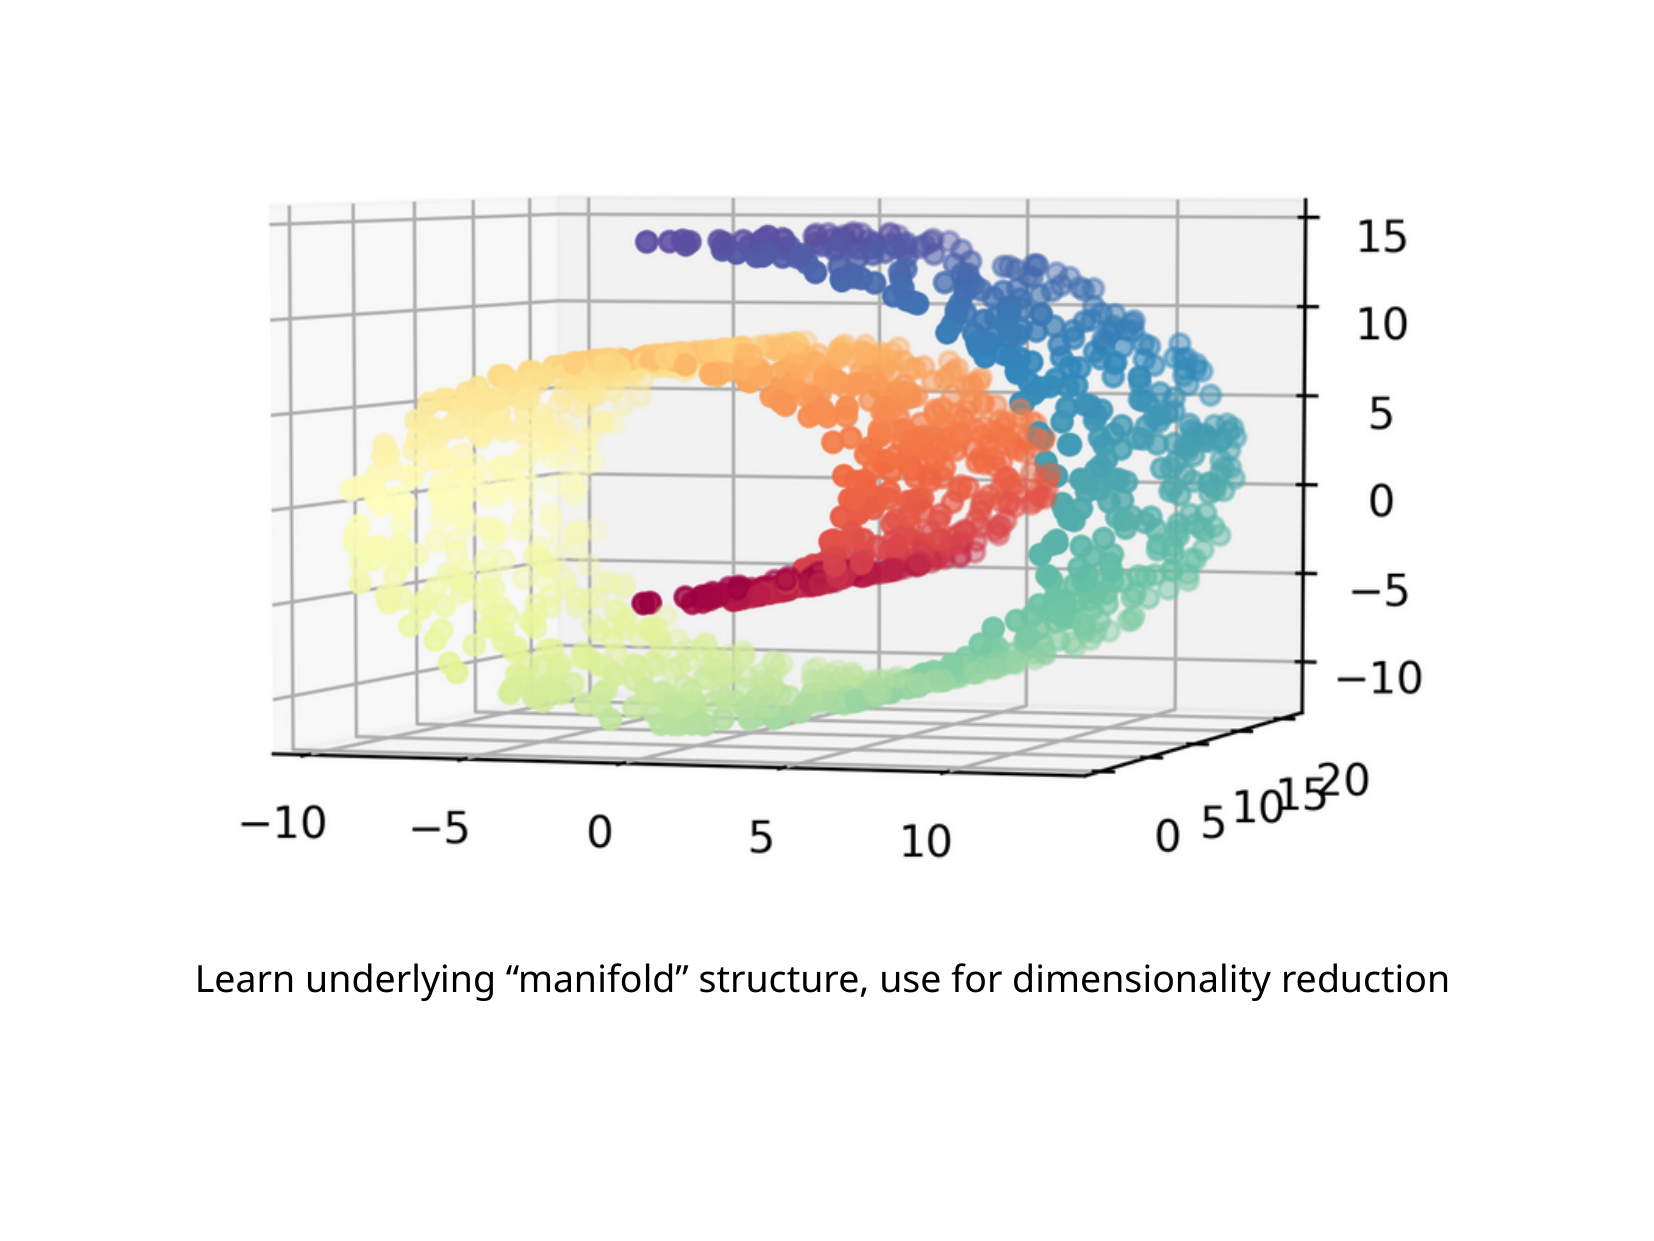

#
Learn underlying “manifold” structure, use for dimensionality reduction